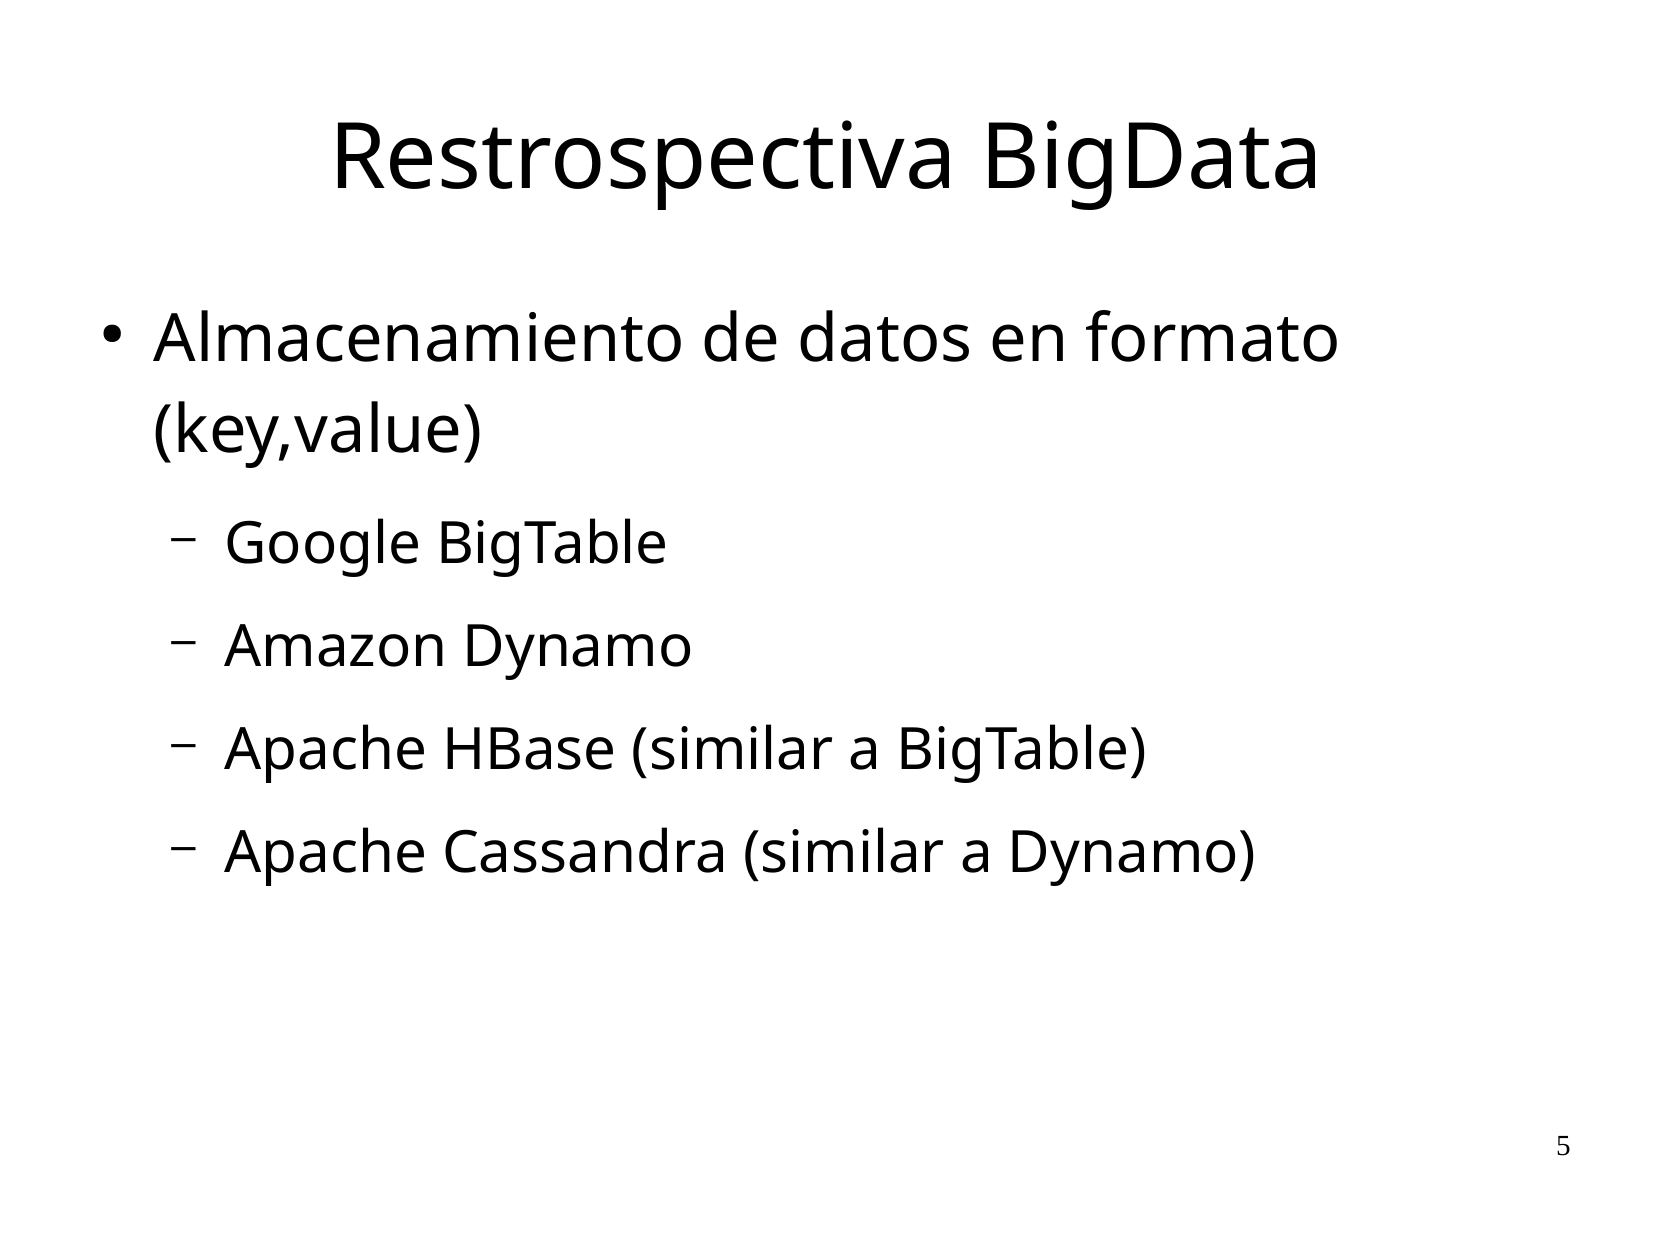

# Restrospectiva BigData
Almacenamiento de datos en formato (key,value)
Google BigTable
Amazon Dynamo
Apache HBase (similar a BigTable)
Apache Cassandra (similar a Dynamo)
5